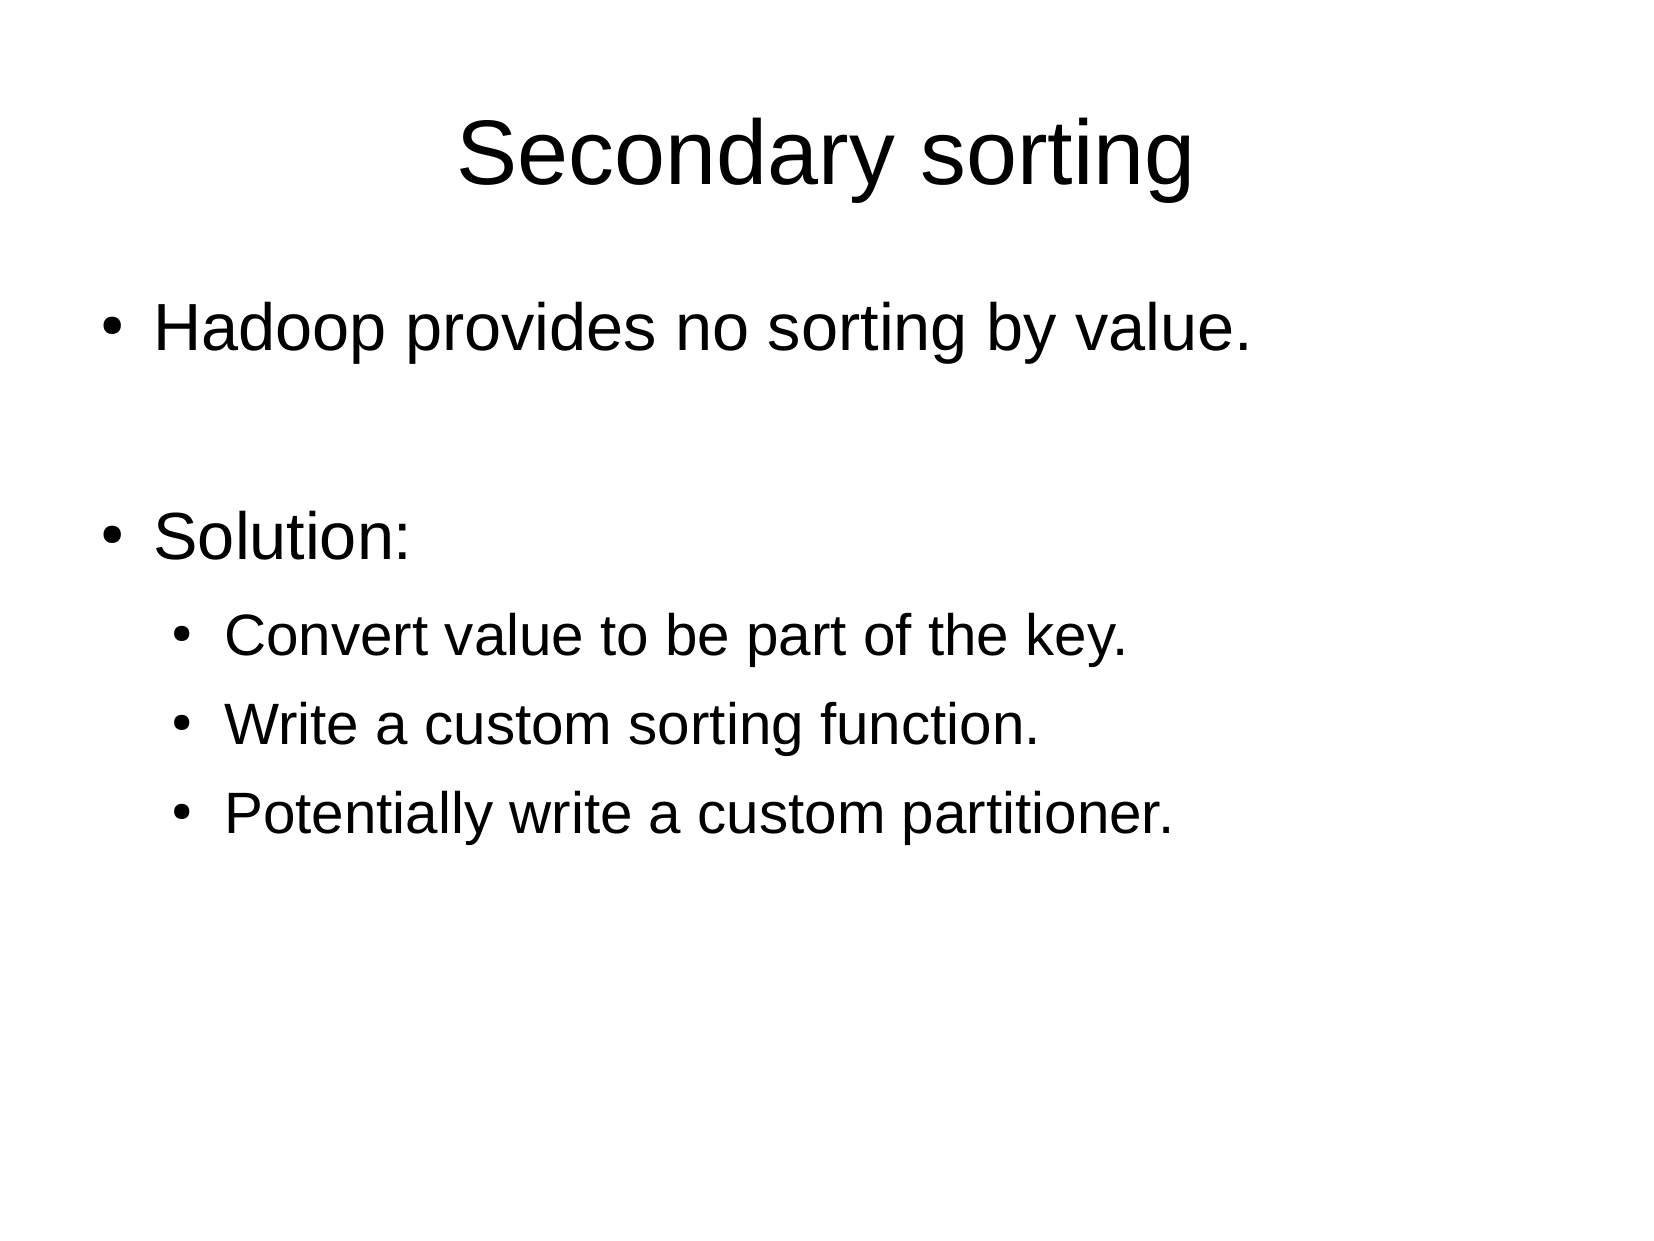

# Secondary sorting
Hadoop provides no sorting by value.
Solution:
Convert value to be part of the key.
Write a custom sorting function.
Potentially write a custom partitioner.